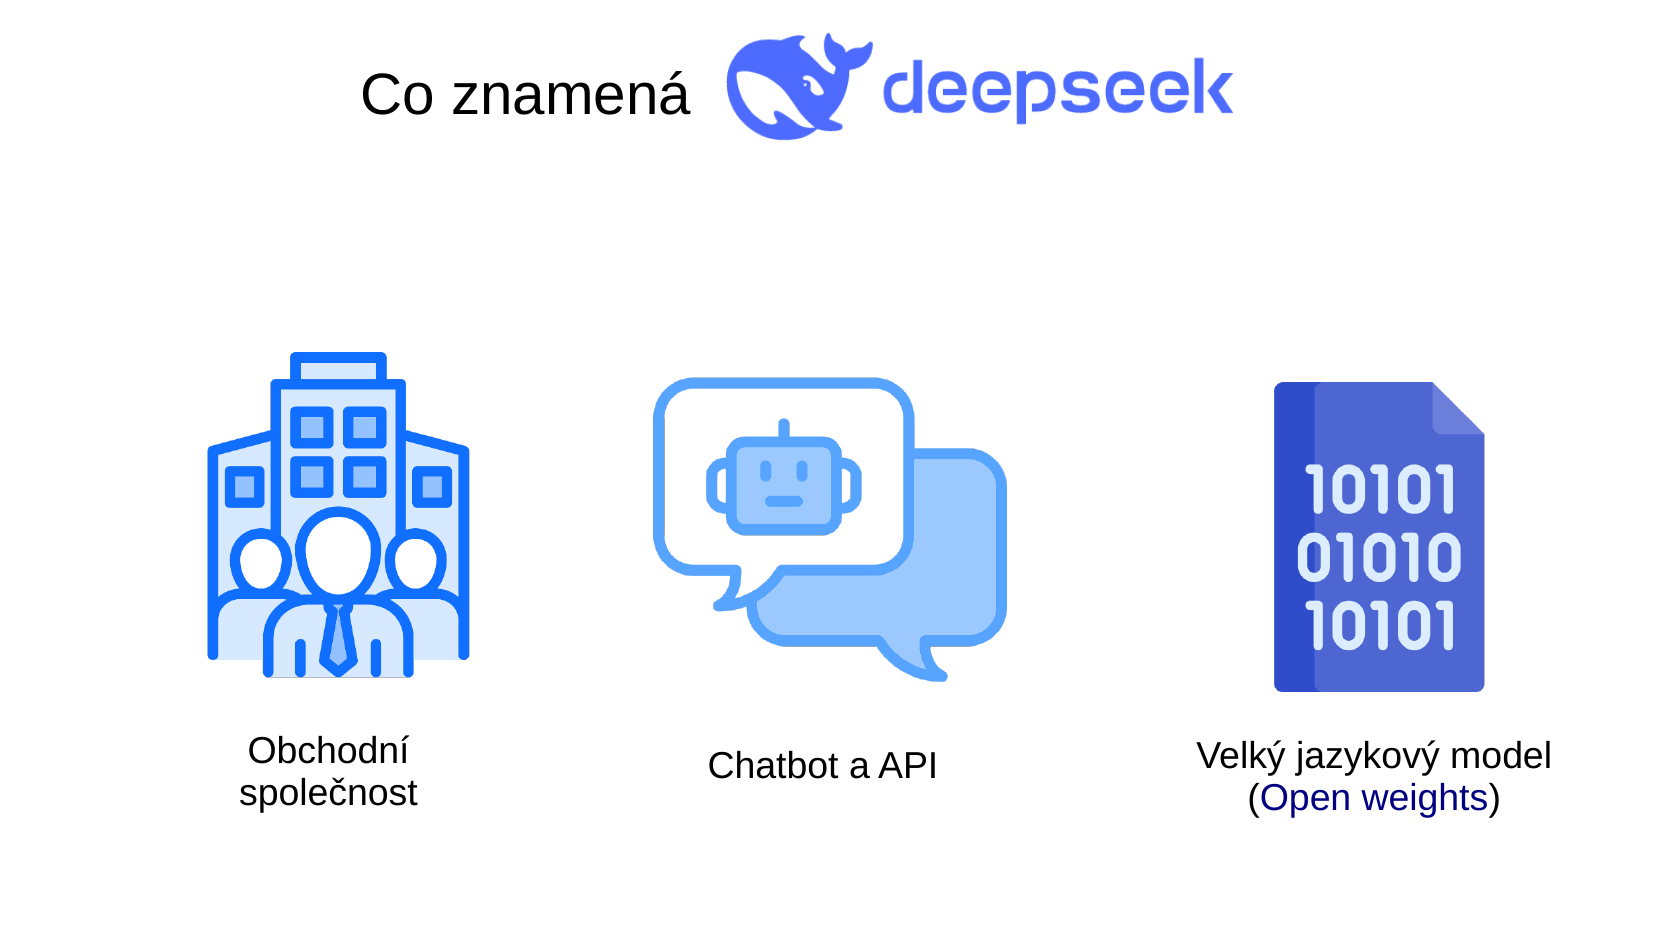

Co znamená
Obchodní společnost
Velký jazykový model
(Open weights)
Chatbot a API